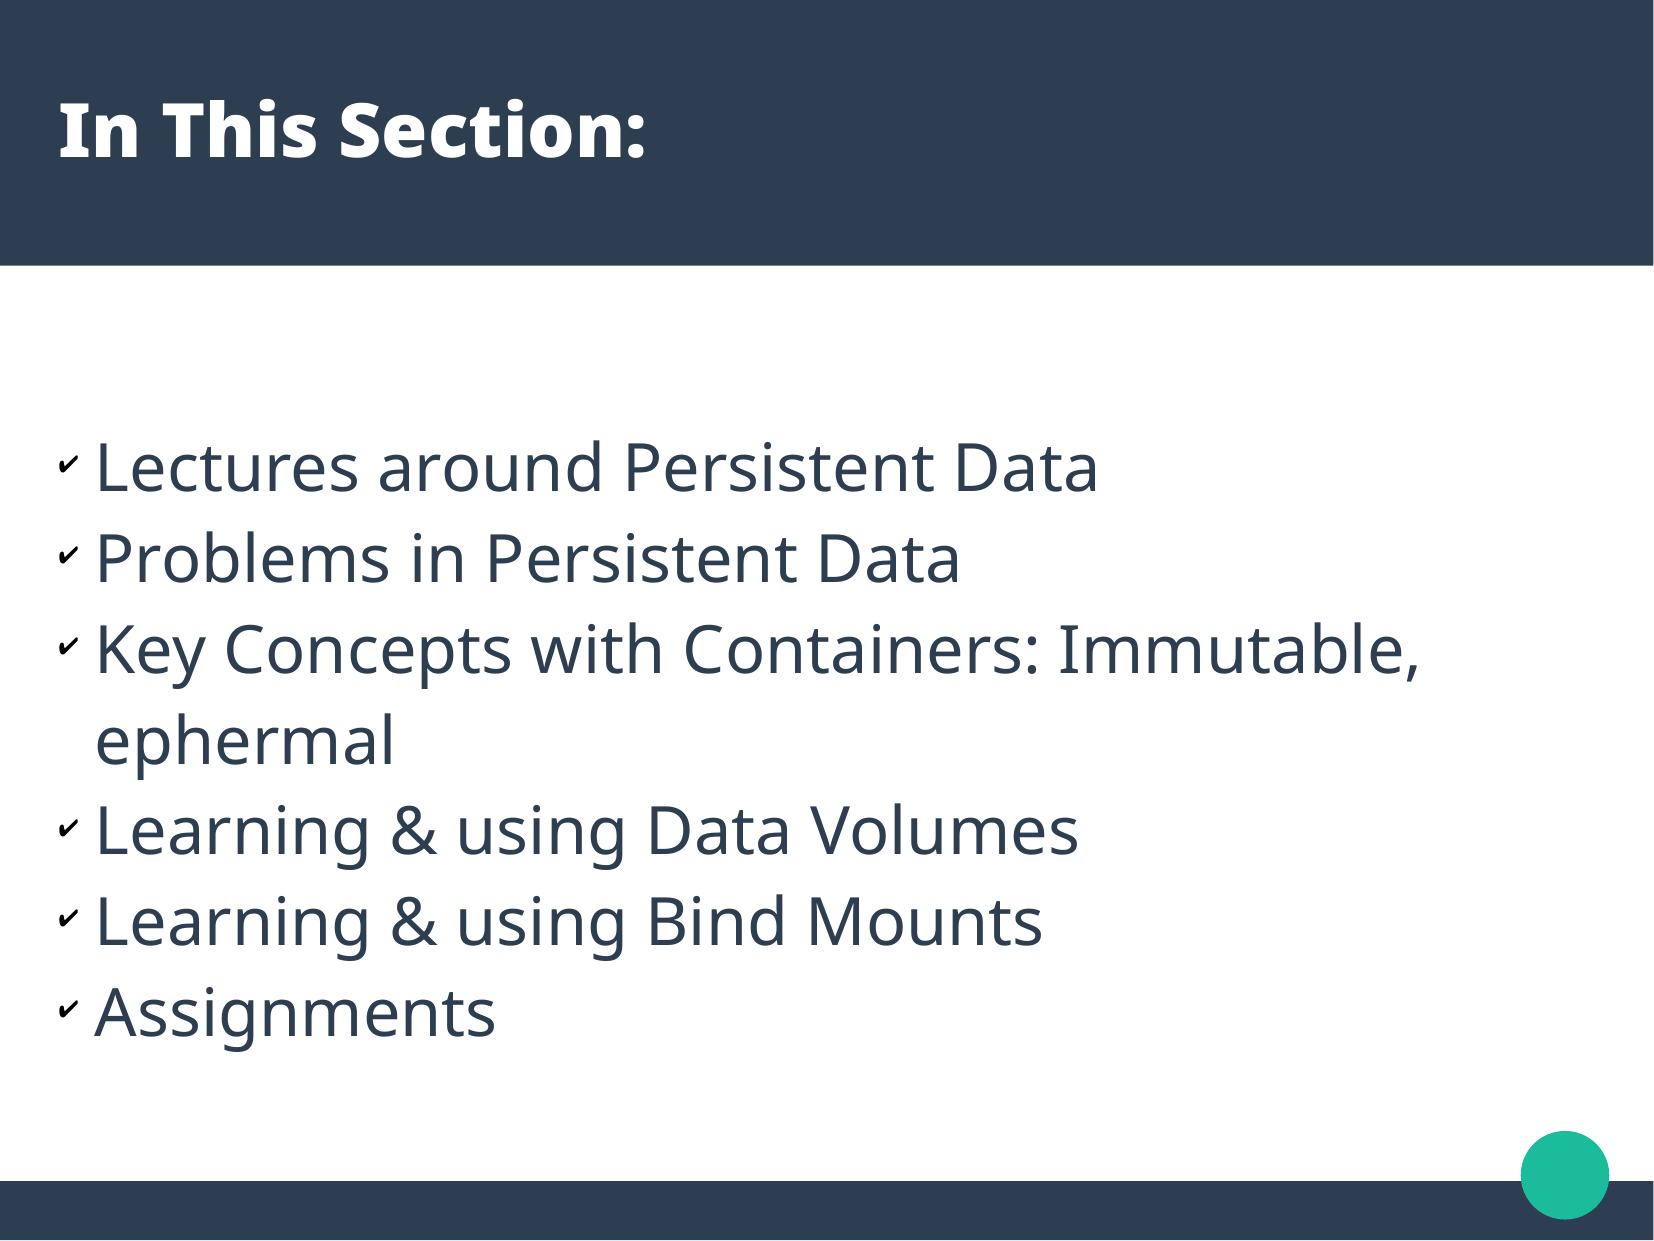

# In This Section:
Lectures around Persistent Data
Problems in Persistent Data
Key Concepts with Containers: Immutable, ephermal
Learning & using Data Volumes
Learning & using Bind Mounts
Assignments